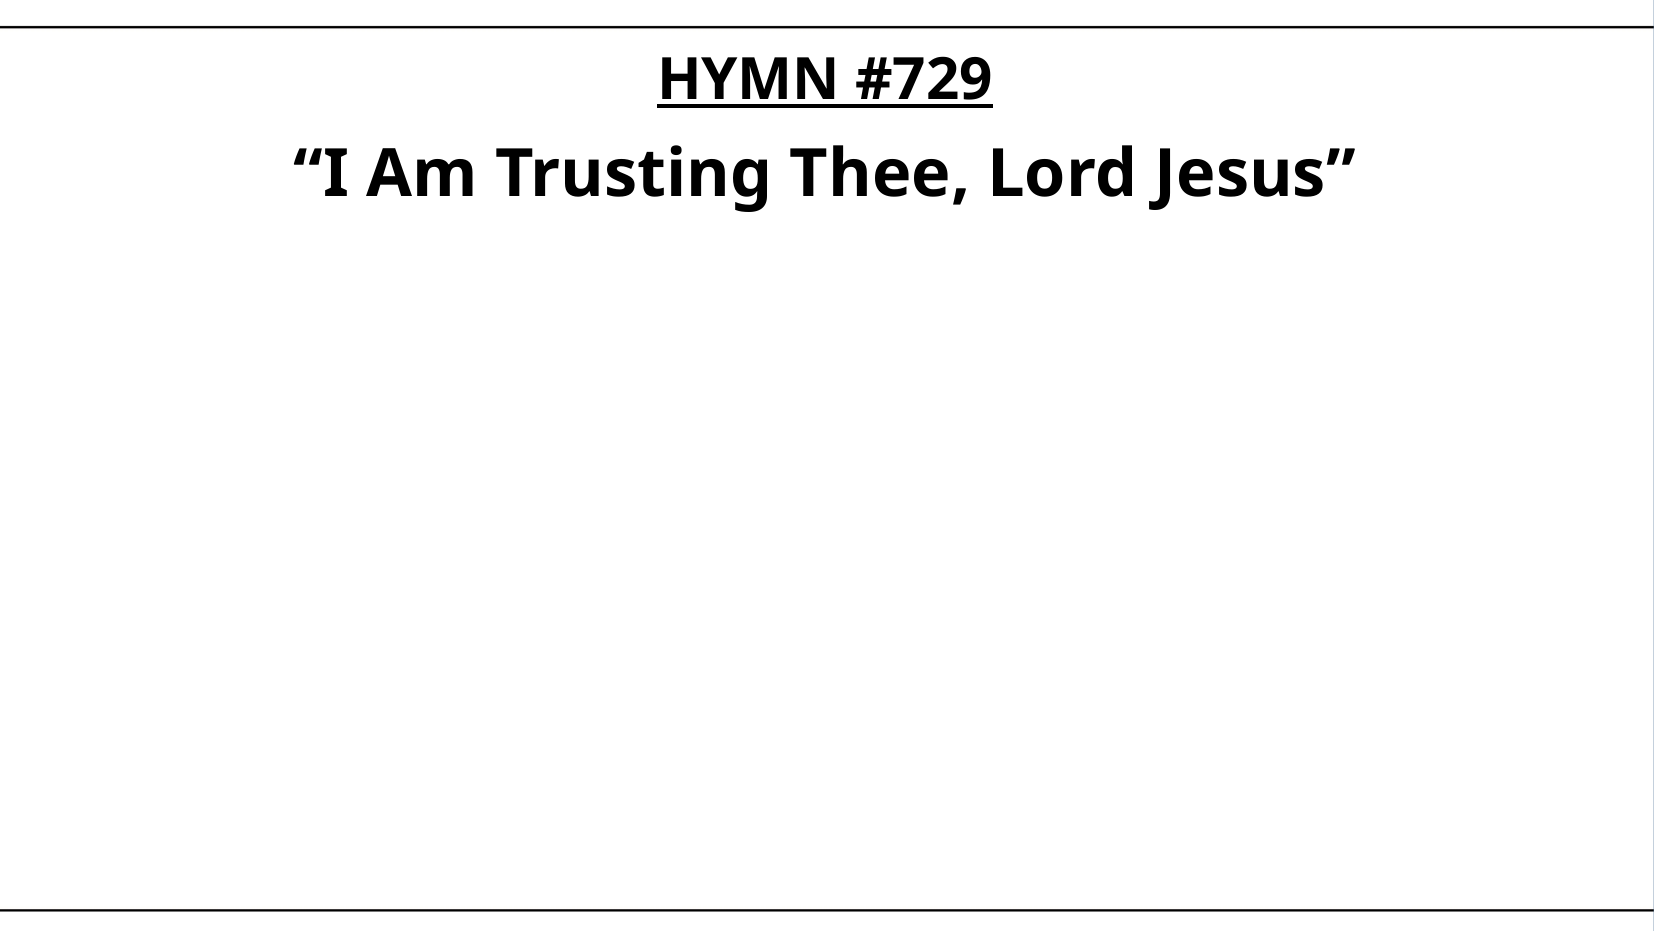

HYMN #729
“I Am Trusting Thee, Lord Jesus”